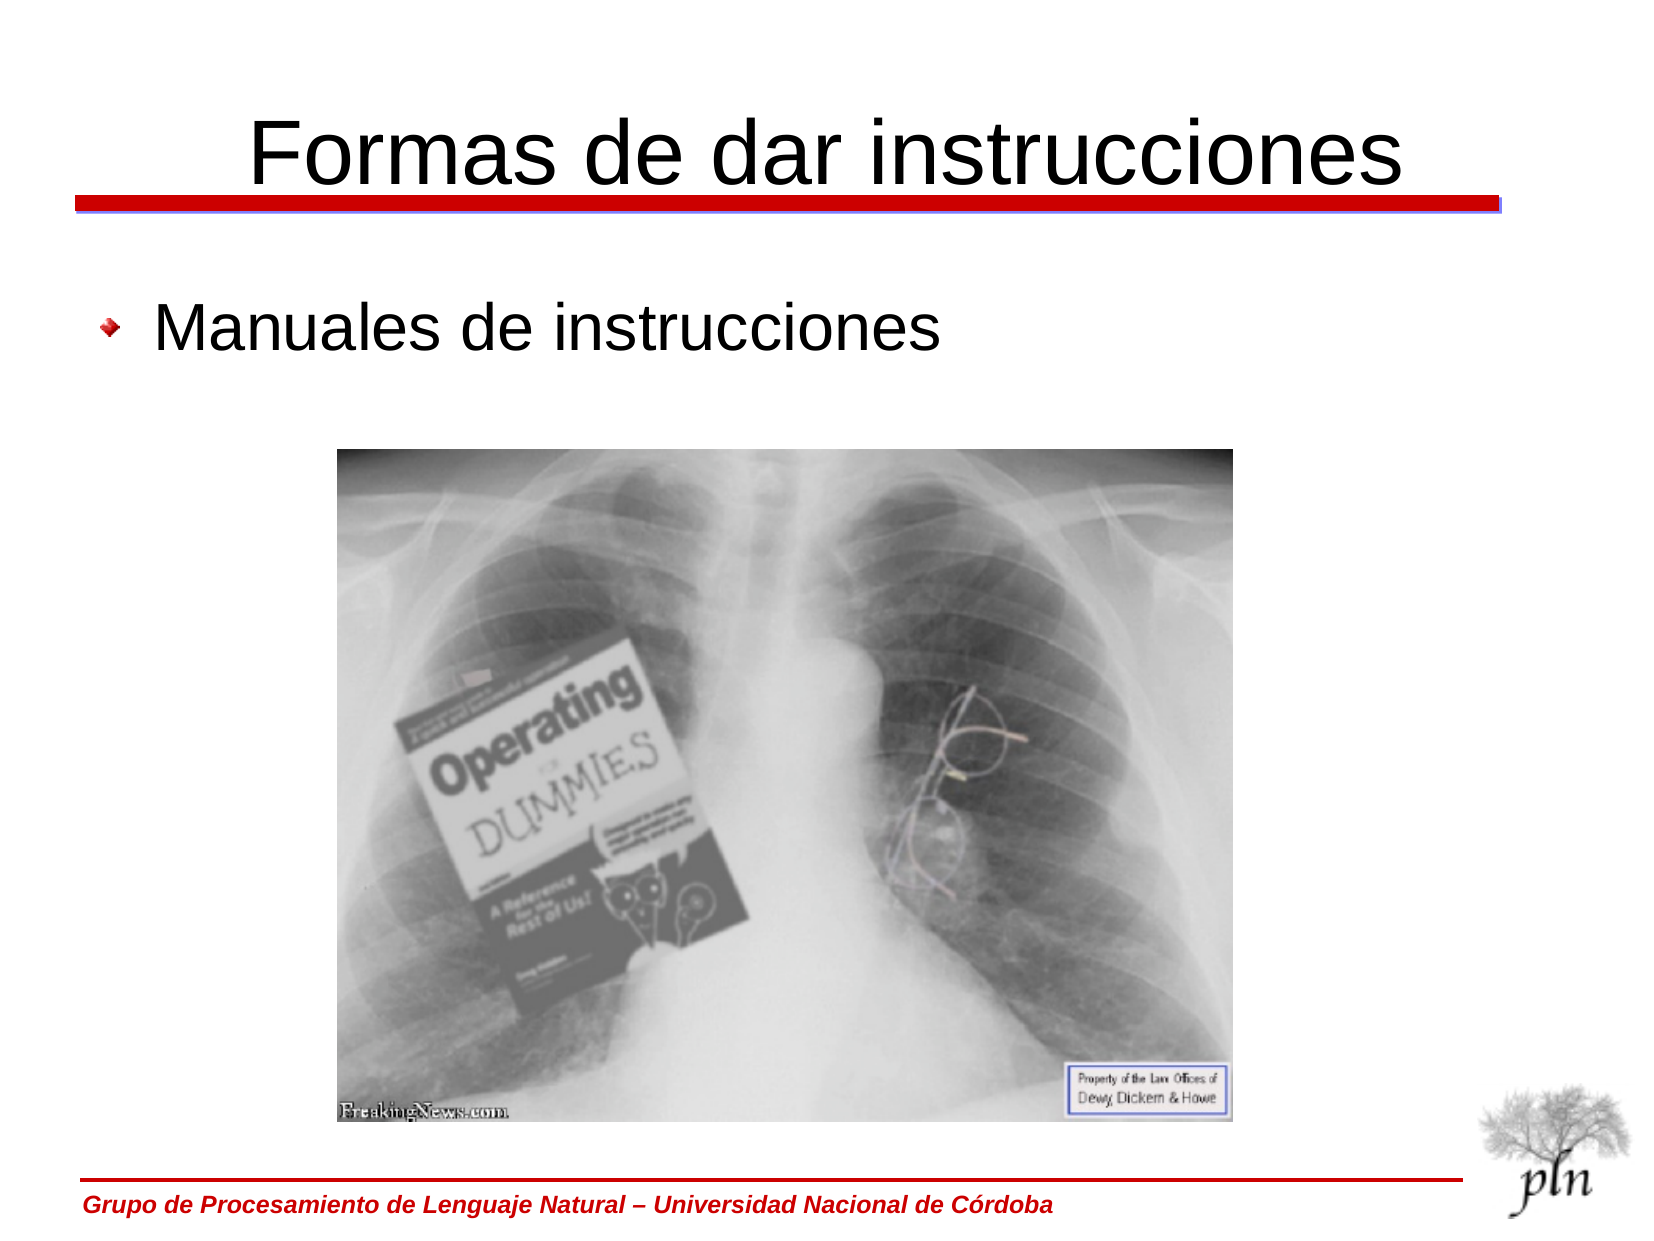

# Formas de dar instrucciones
Manuales de instrucciones